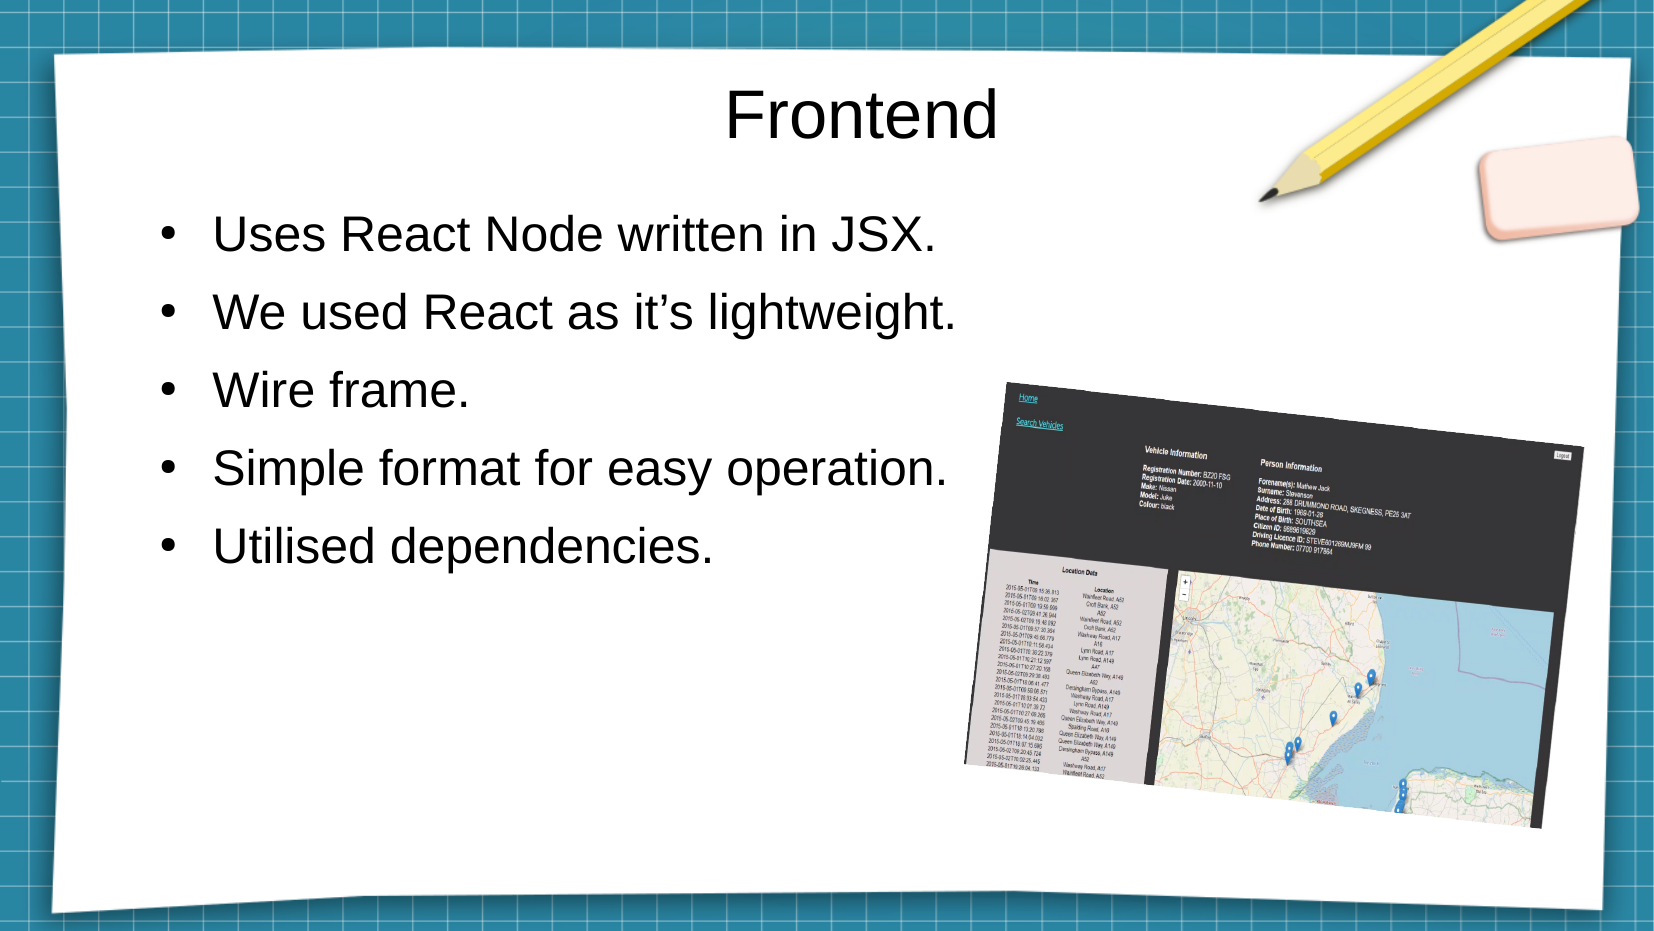

# Frontend
Uses React Node written in JSX.
We used React as it’s lightweight.
Wire frame.
Simple format for easy operation.
Utilised dependencies.